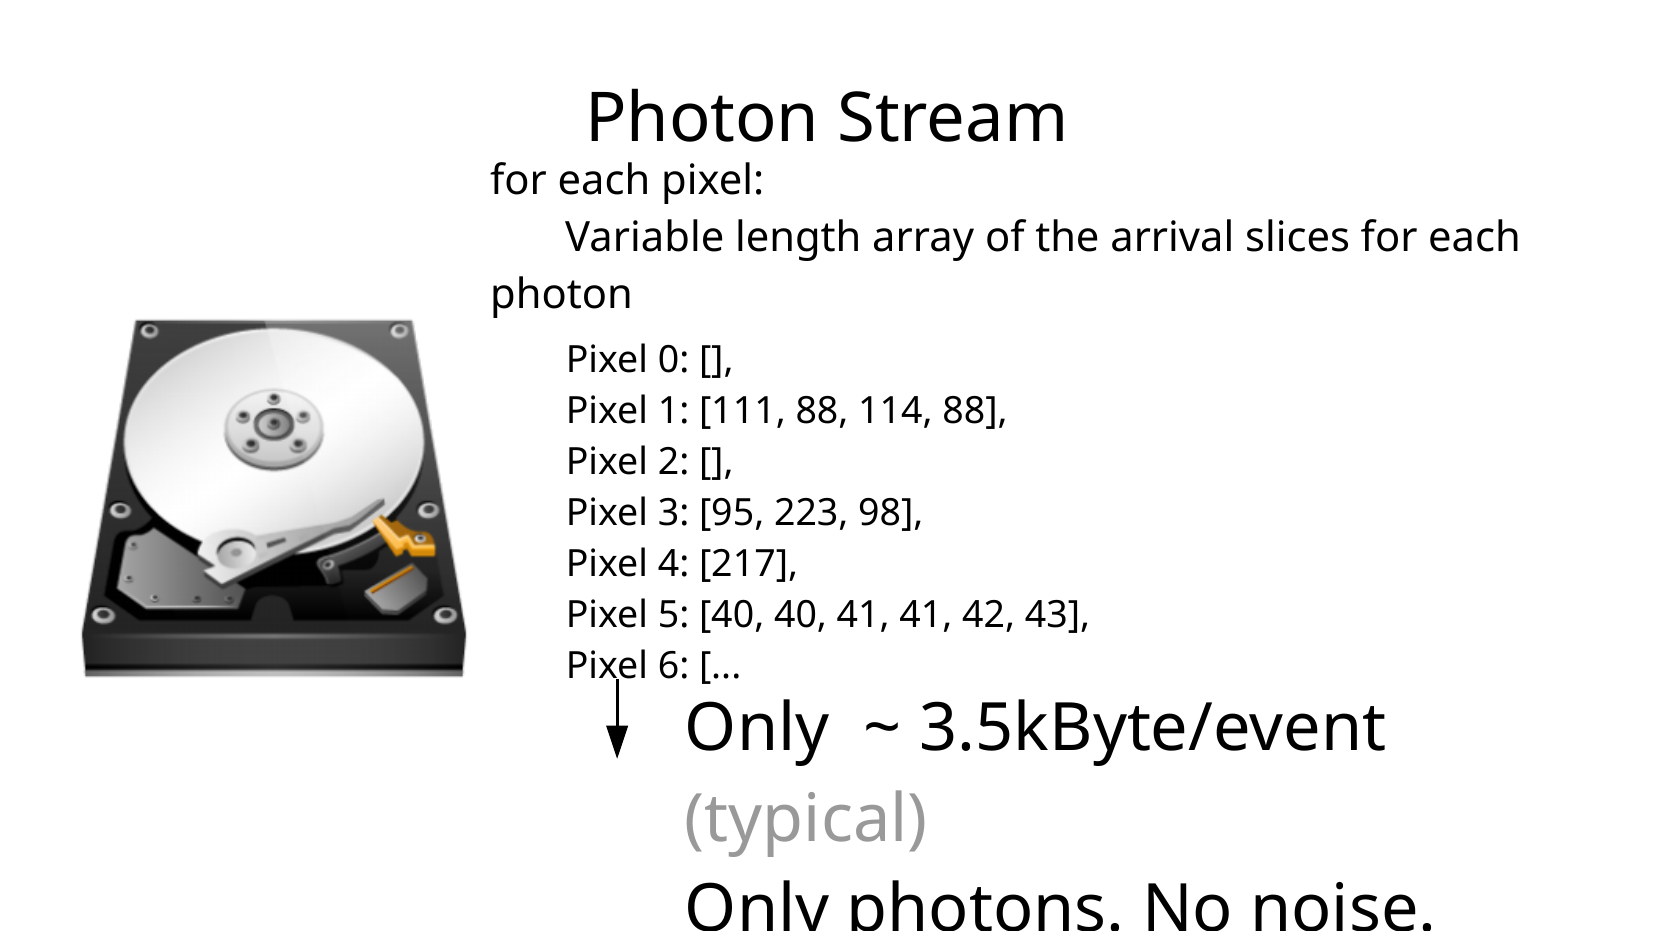

Photon Stream
# for each pixel: Variable length array of the arrival slices for each photon
 Pixel 0: [],
 Pixel 1: [111, 88, 114, 88],
 Pixel 2: [],
 Pixel 3: [95, 223, 98],
 Pixel 4: [217],
 Pixel 5: [40, 40, 41, 41, 42, 43],
 Pixel 6: [...
Only ~ 3.5kByte/event (typical)
Only photons. No noise.